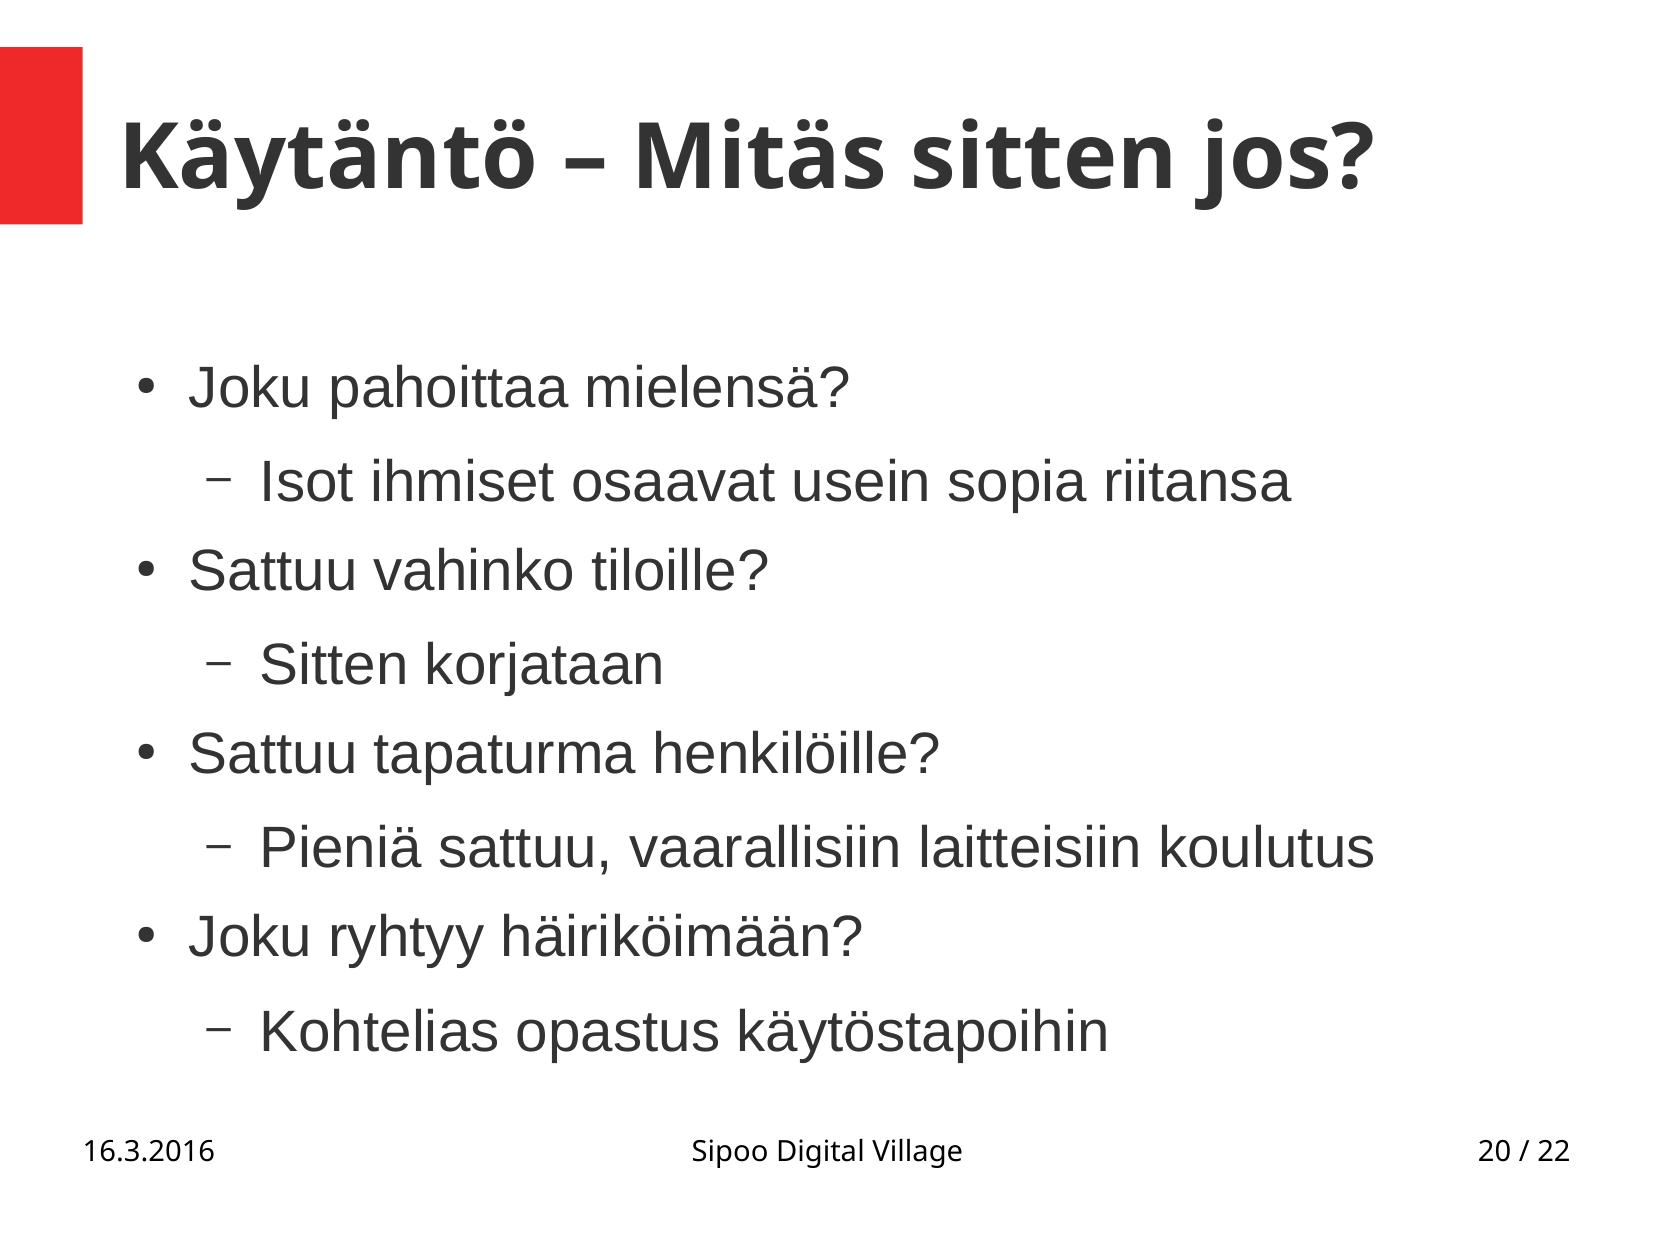

# Käytäntö – Mitäs sitten jos?
Joku pahoittaa mielensä?
Isot ihmiset osaavat usein sopia riitansa
Sattuu vahinko tiloille?
Sitten korjataan
Sattuu tapaturma henkilöille?
Pieniä sattuu, vaarallisiin laitteisiin koulutus
Joku ryhtyy häiriköimään?
Kohtelias opastus käytöstapoihin
20